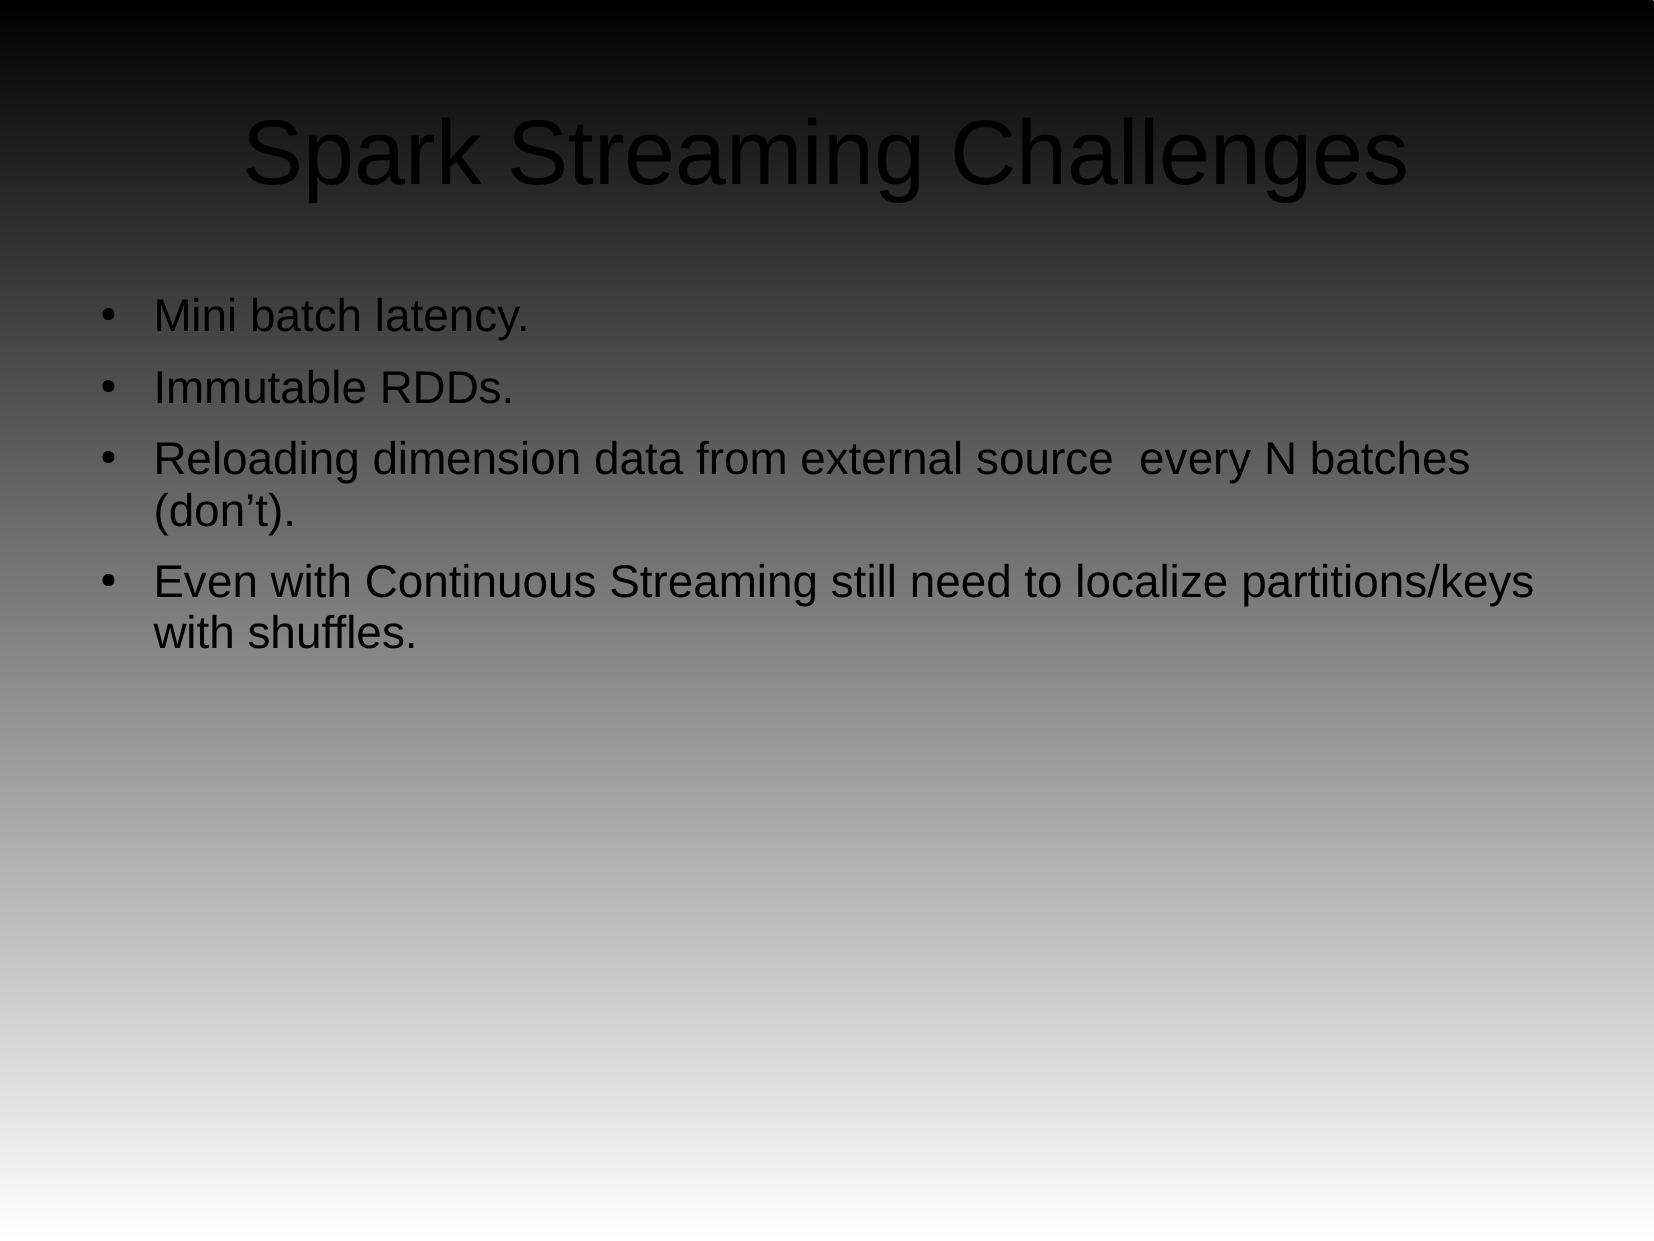

# Spark Streaming Challenges
Mini batch latency.
Immutable RDDs.
Reloading dimension data from external source every N batches (don’t).
Even with Continuous Streaming still need to localize partitions/keys with shuffles.